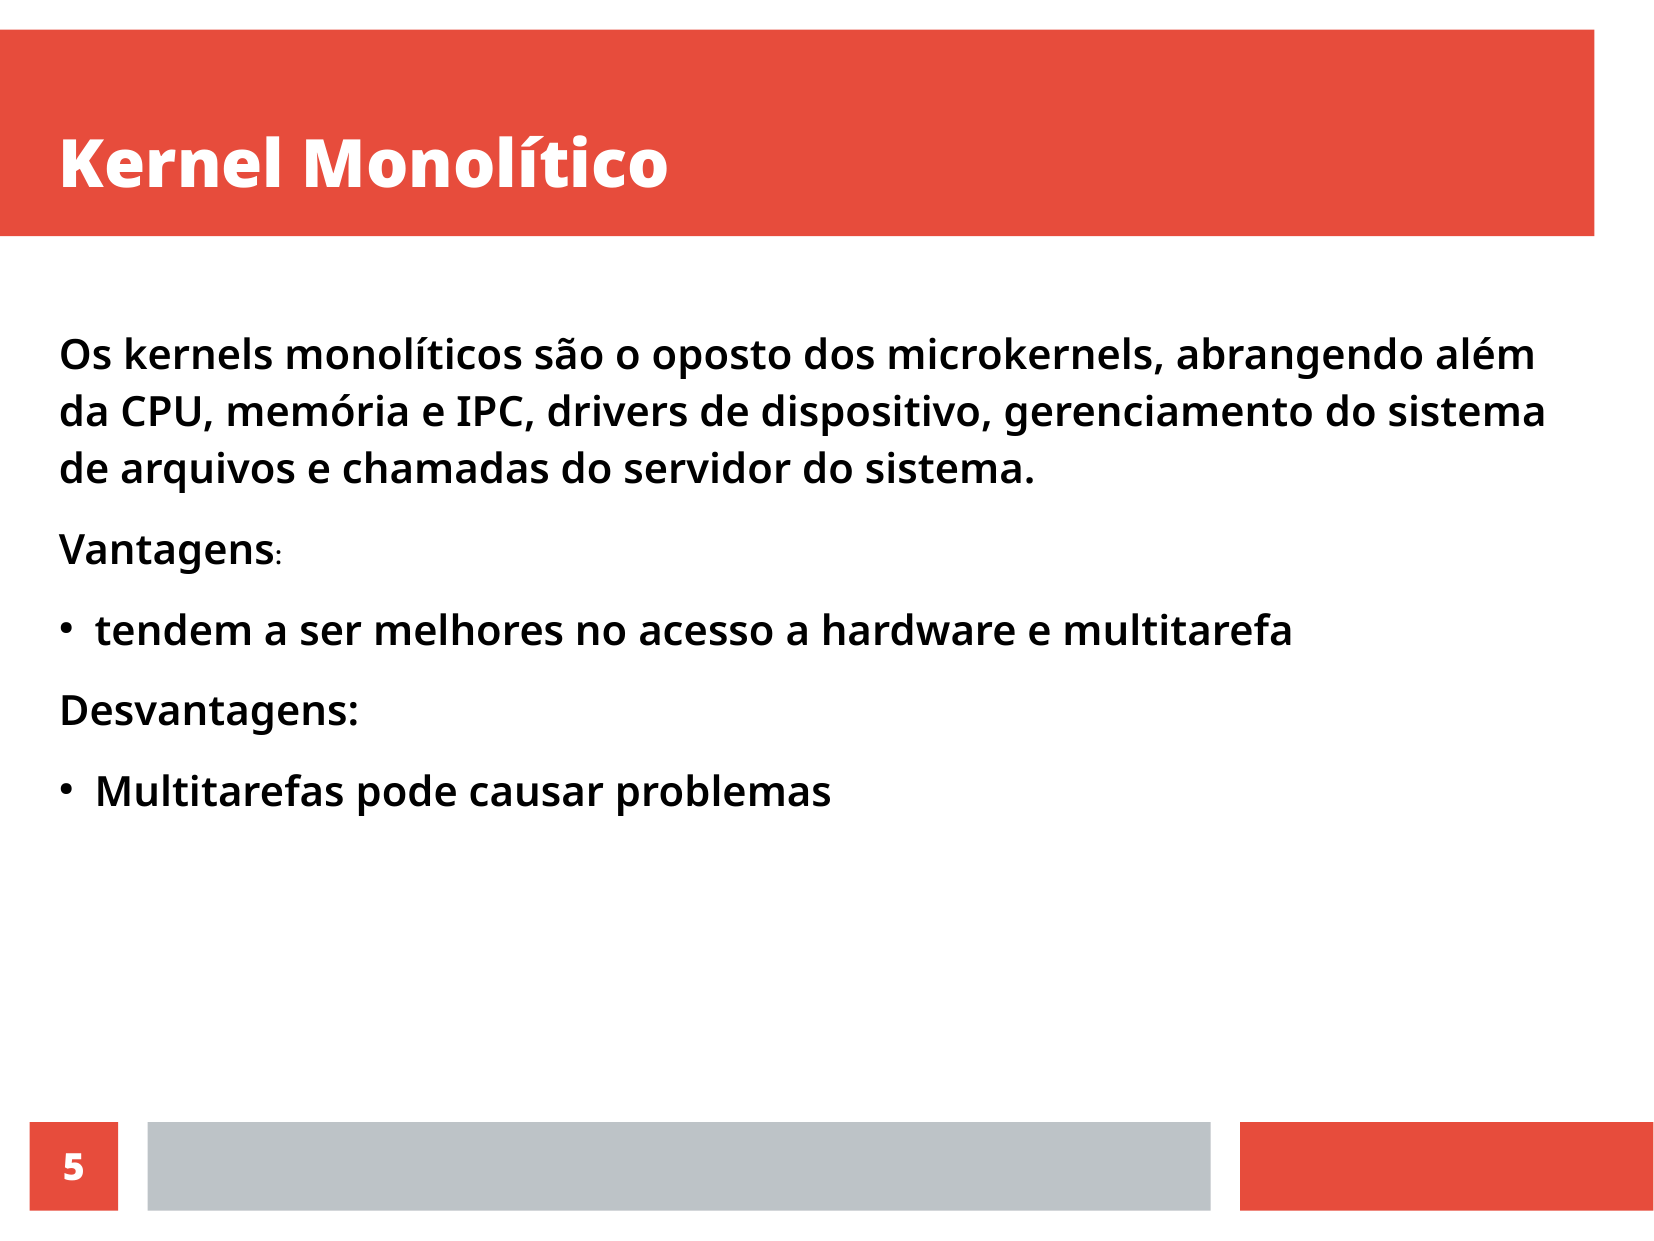

# Kernel Monolítico
Os kernels monolíticos são o oposto dos microkernels, abrangendo além da CPU, memória e IPC, drivers de dispositivo, gerenciamento do sistema de arquivos e chamadas do servidor do sistema.
Vantagens:
tendem a ser melhores no acesso a hardware e multitarefa
Desvantagens:
Multitarefas pode causar problemas
5